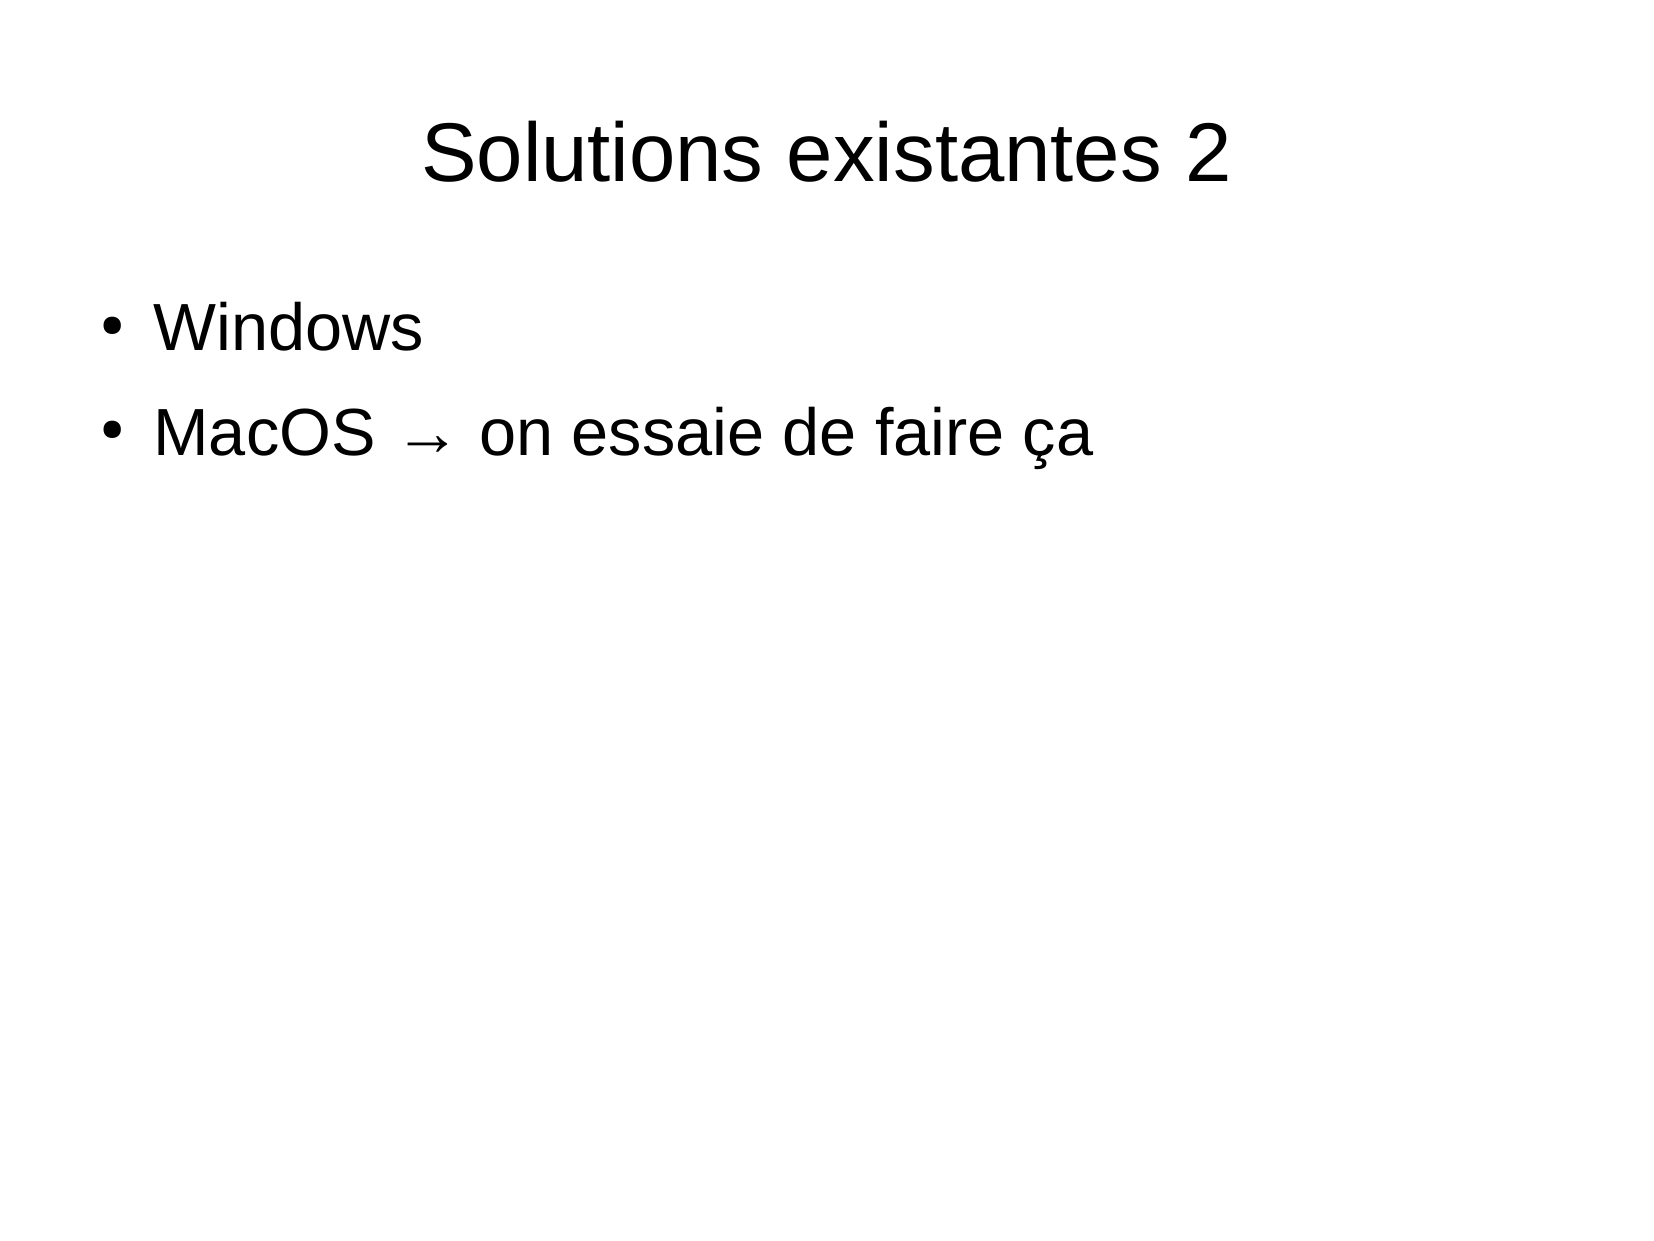

# Solutions existantes 2
Windows
MacOS → on essaie de faire ça